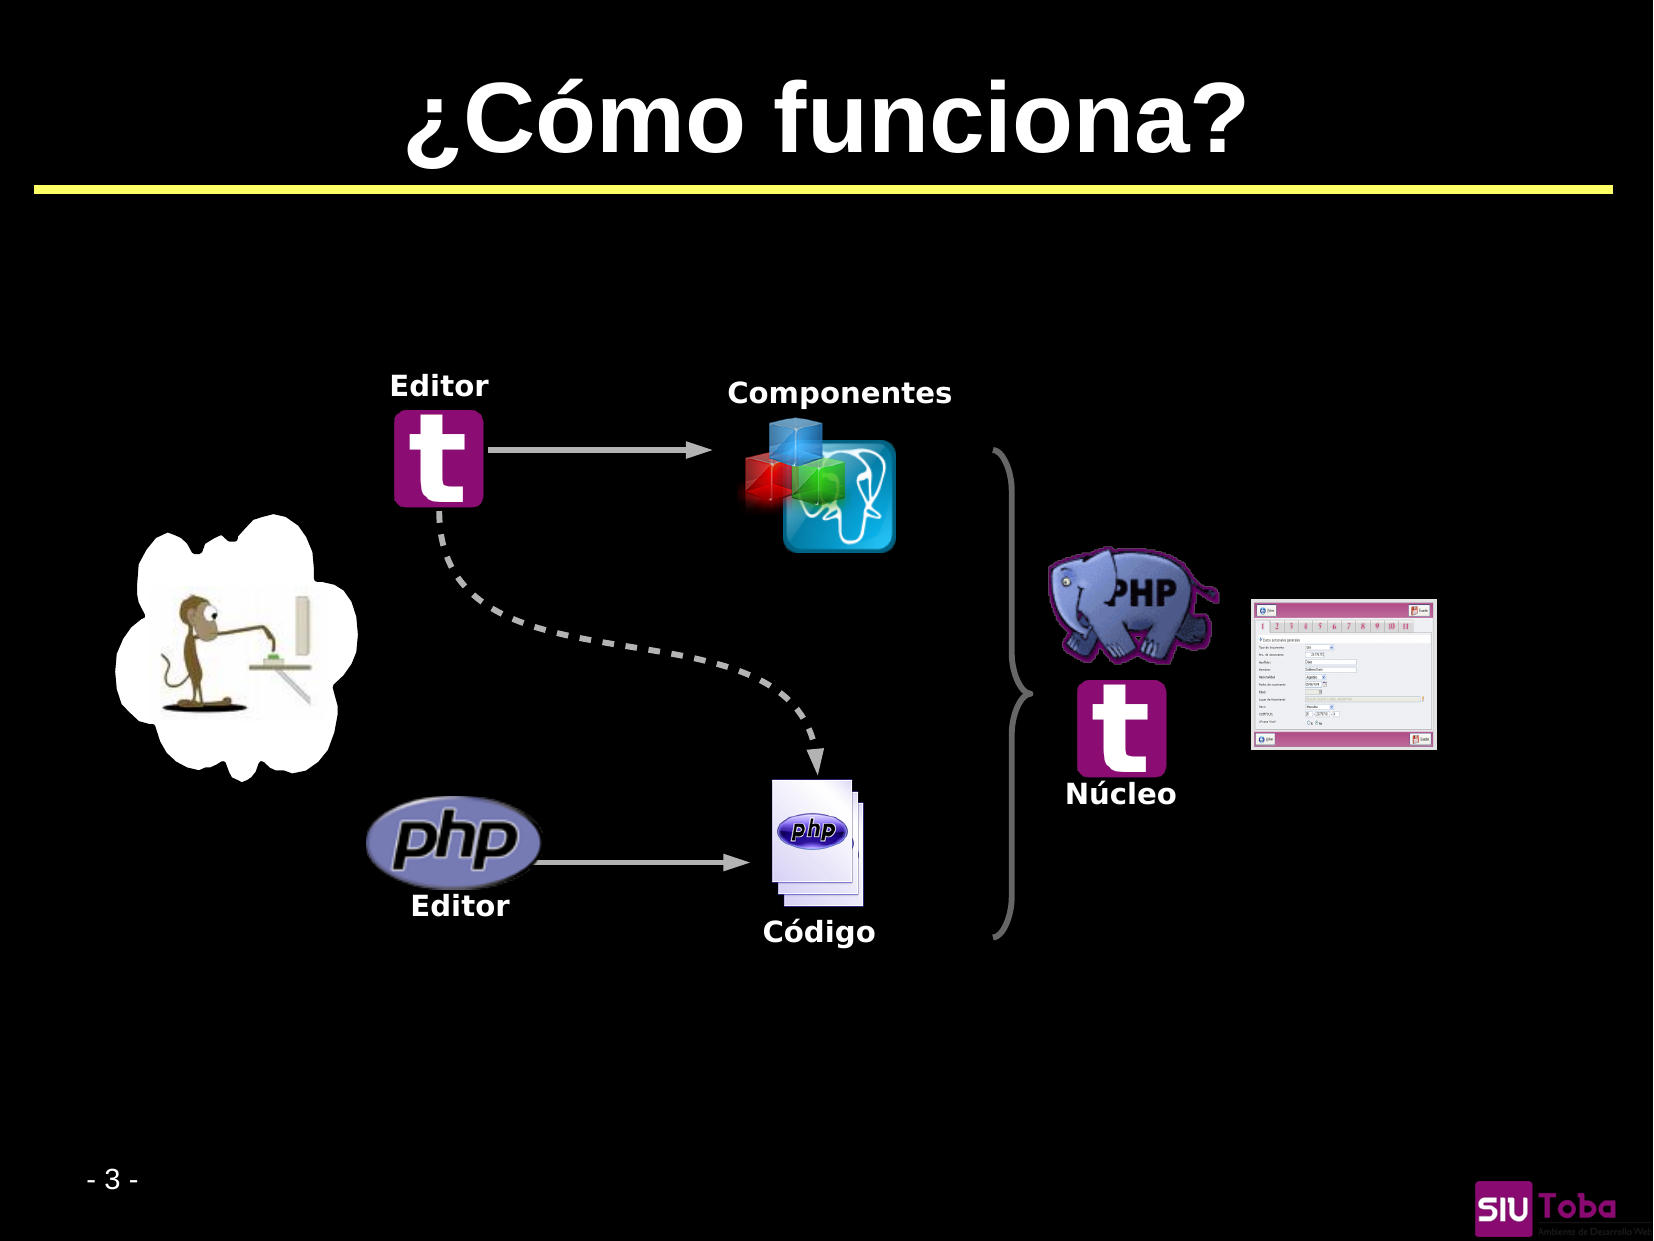

# ¿Cómo funciona?
Editor
Componentes
Núcleo
Código
Editor
3